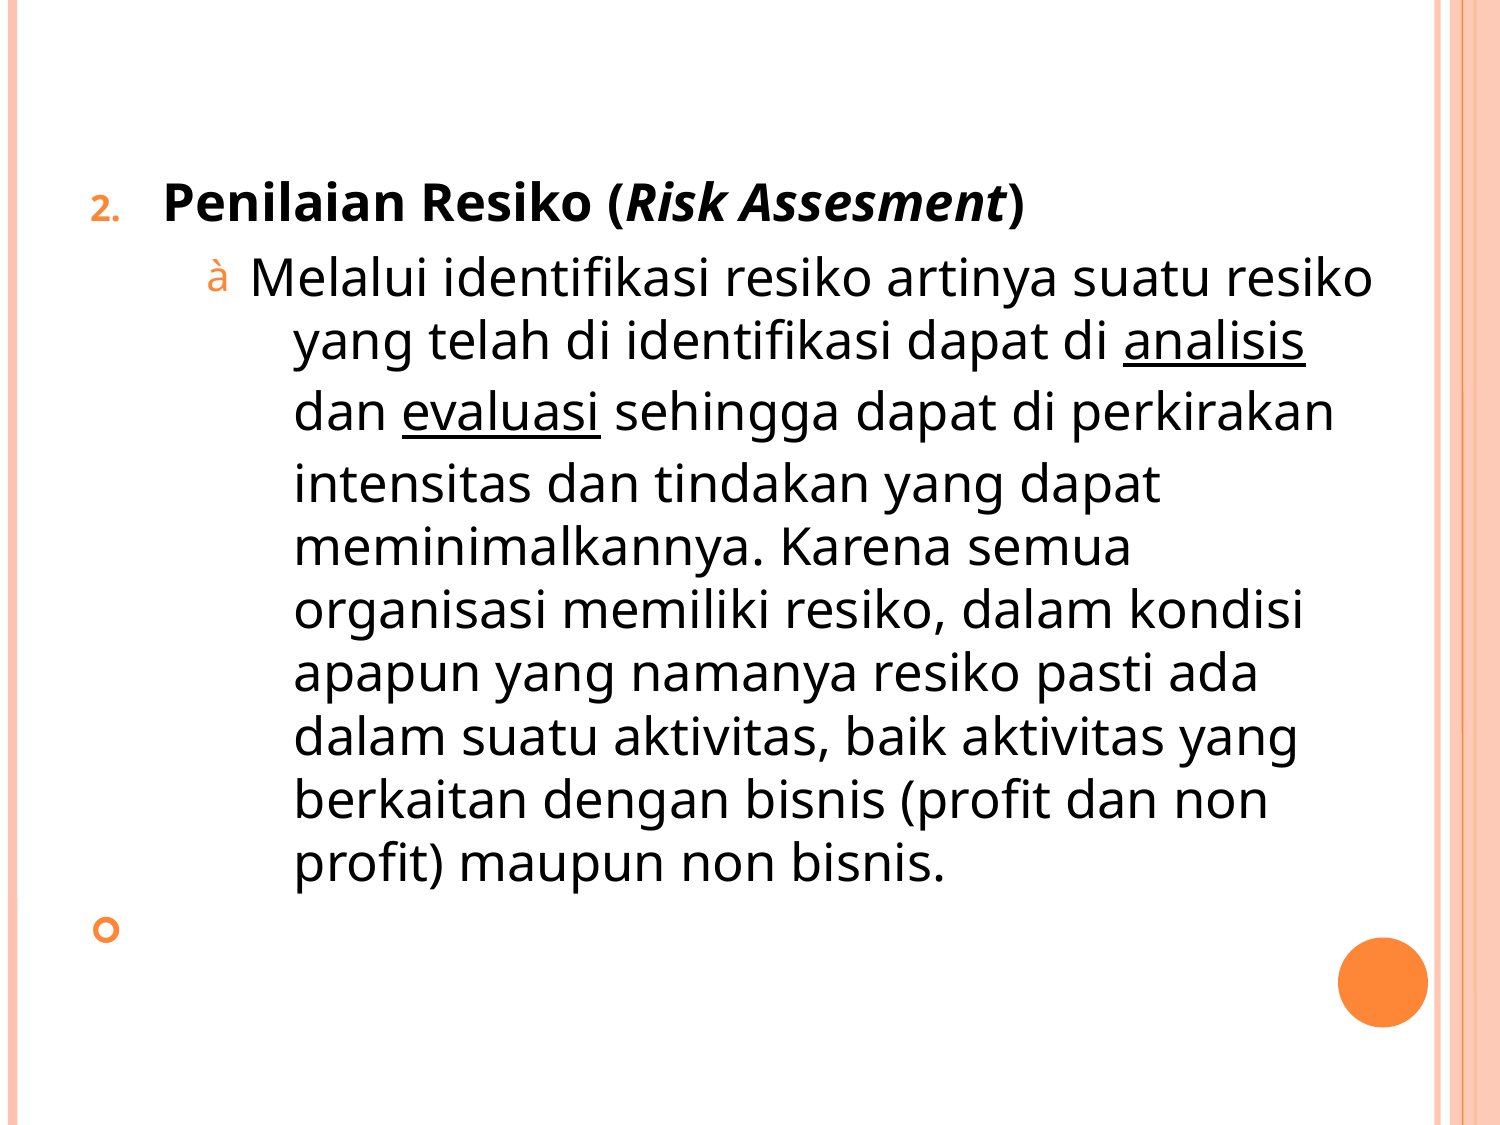

# Penilaian Resiko (Risk Assesment)
Melalui identifikasi resiko artinya suatu resiko yang telah di identifikasi dapat di analisis dan evaluasi sehingga dapat di perkirakan intensitas dan tindakan yang dapat meminimalkannya. Karena semua organisasi memiliki resiko, dalam kondisi apapun yang namanya resiko pasti ada dalam suatu aktivitas, baik aktivitas yang berkaitan dengan bisnis (profit dan non profit) maupun non bisnis.